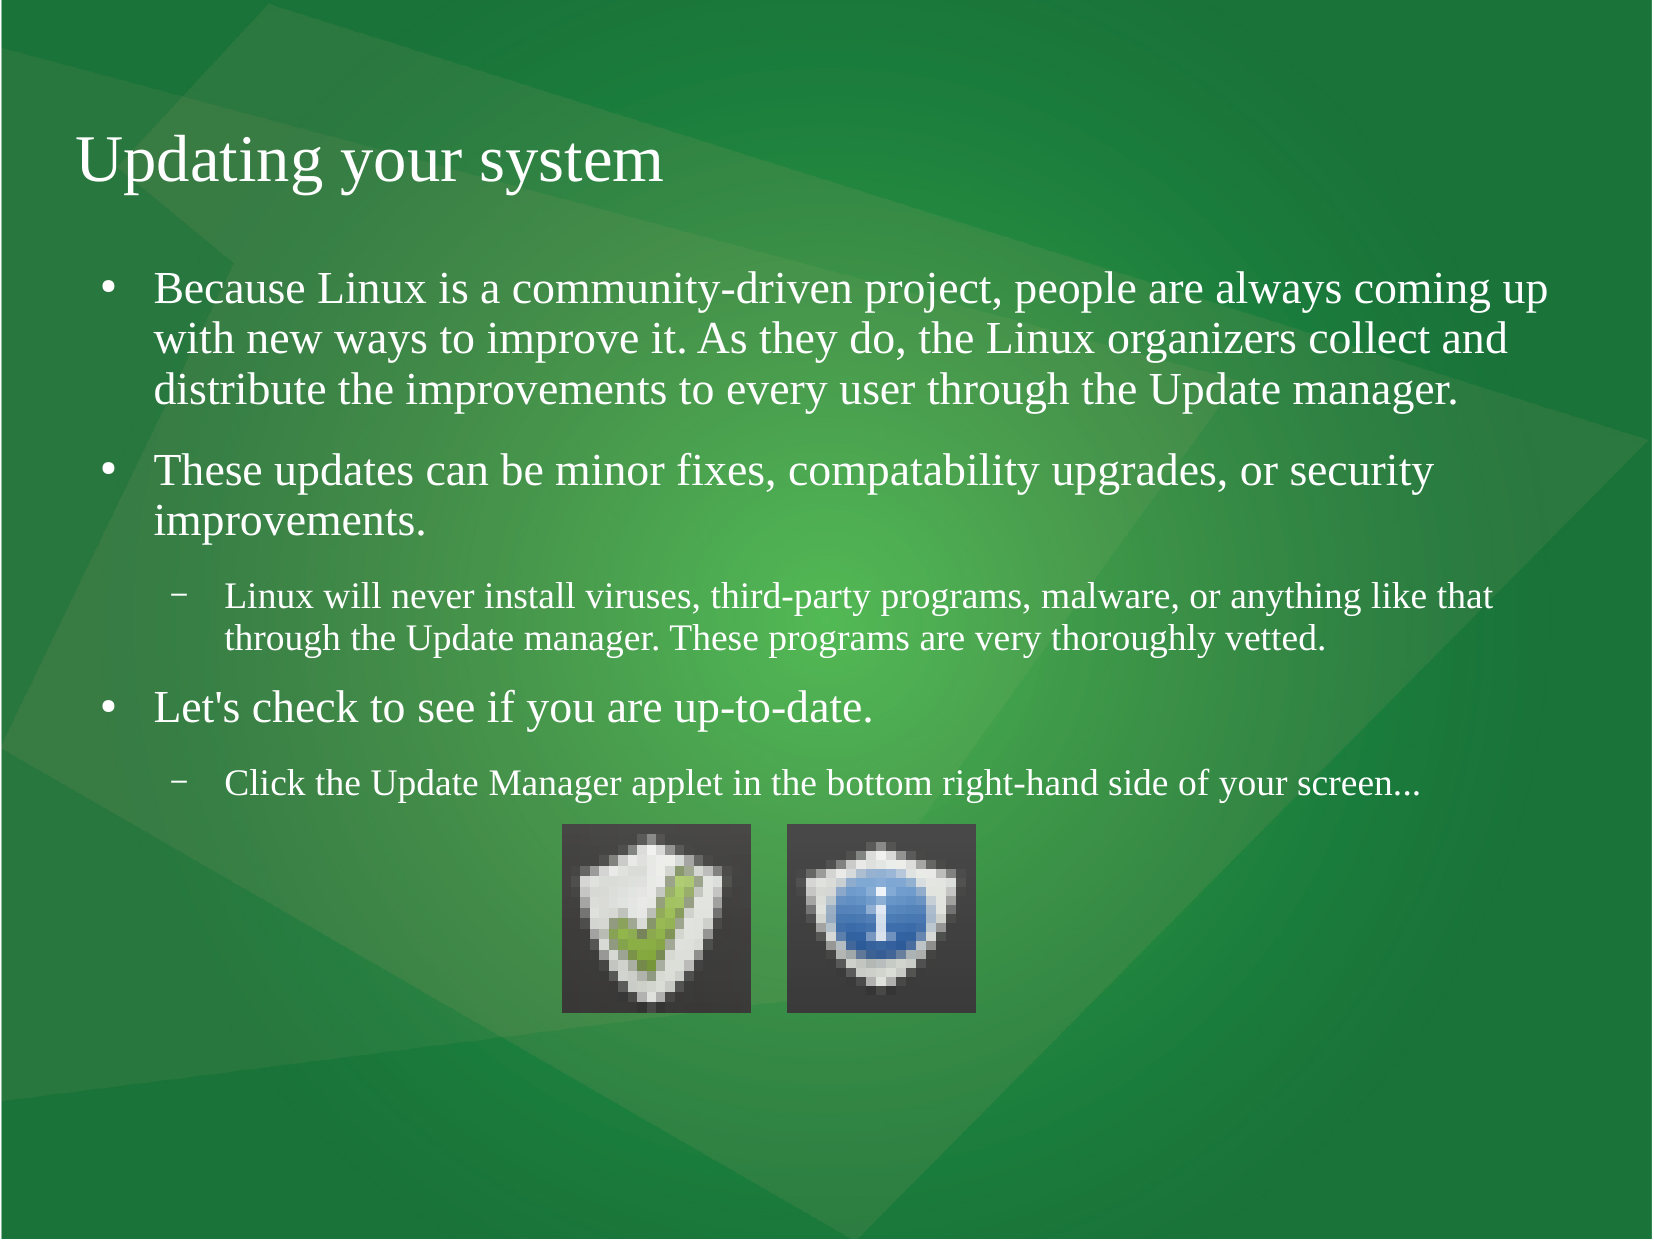

# Updating your system
Because Linux is a community-driven project, people are always coming up with new ways to improve it. As they do, the Linux organizers collect and distribute the improvements to every user through the Update manager.
These updates can be minor fixes, compatability upgrades, or security improvements.
Linux will never install viruses, third-party programs, malware, or anything like that through the Update manager. These programs are very thoroughly vetted.
Let's check to see if you are up-to-date.
Click the Update Manager applet in the bottom right-hand side of your screen...